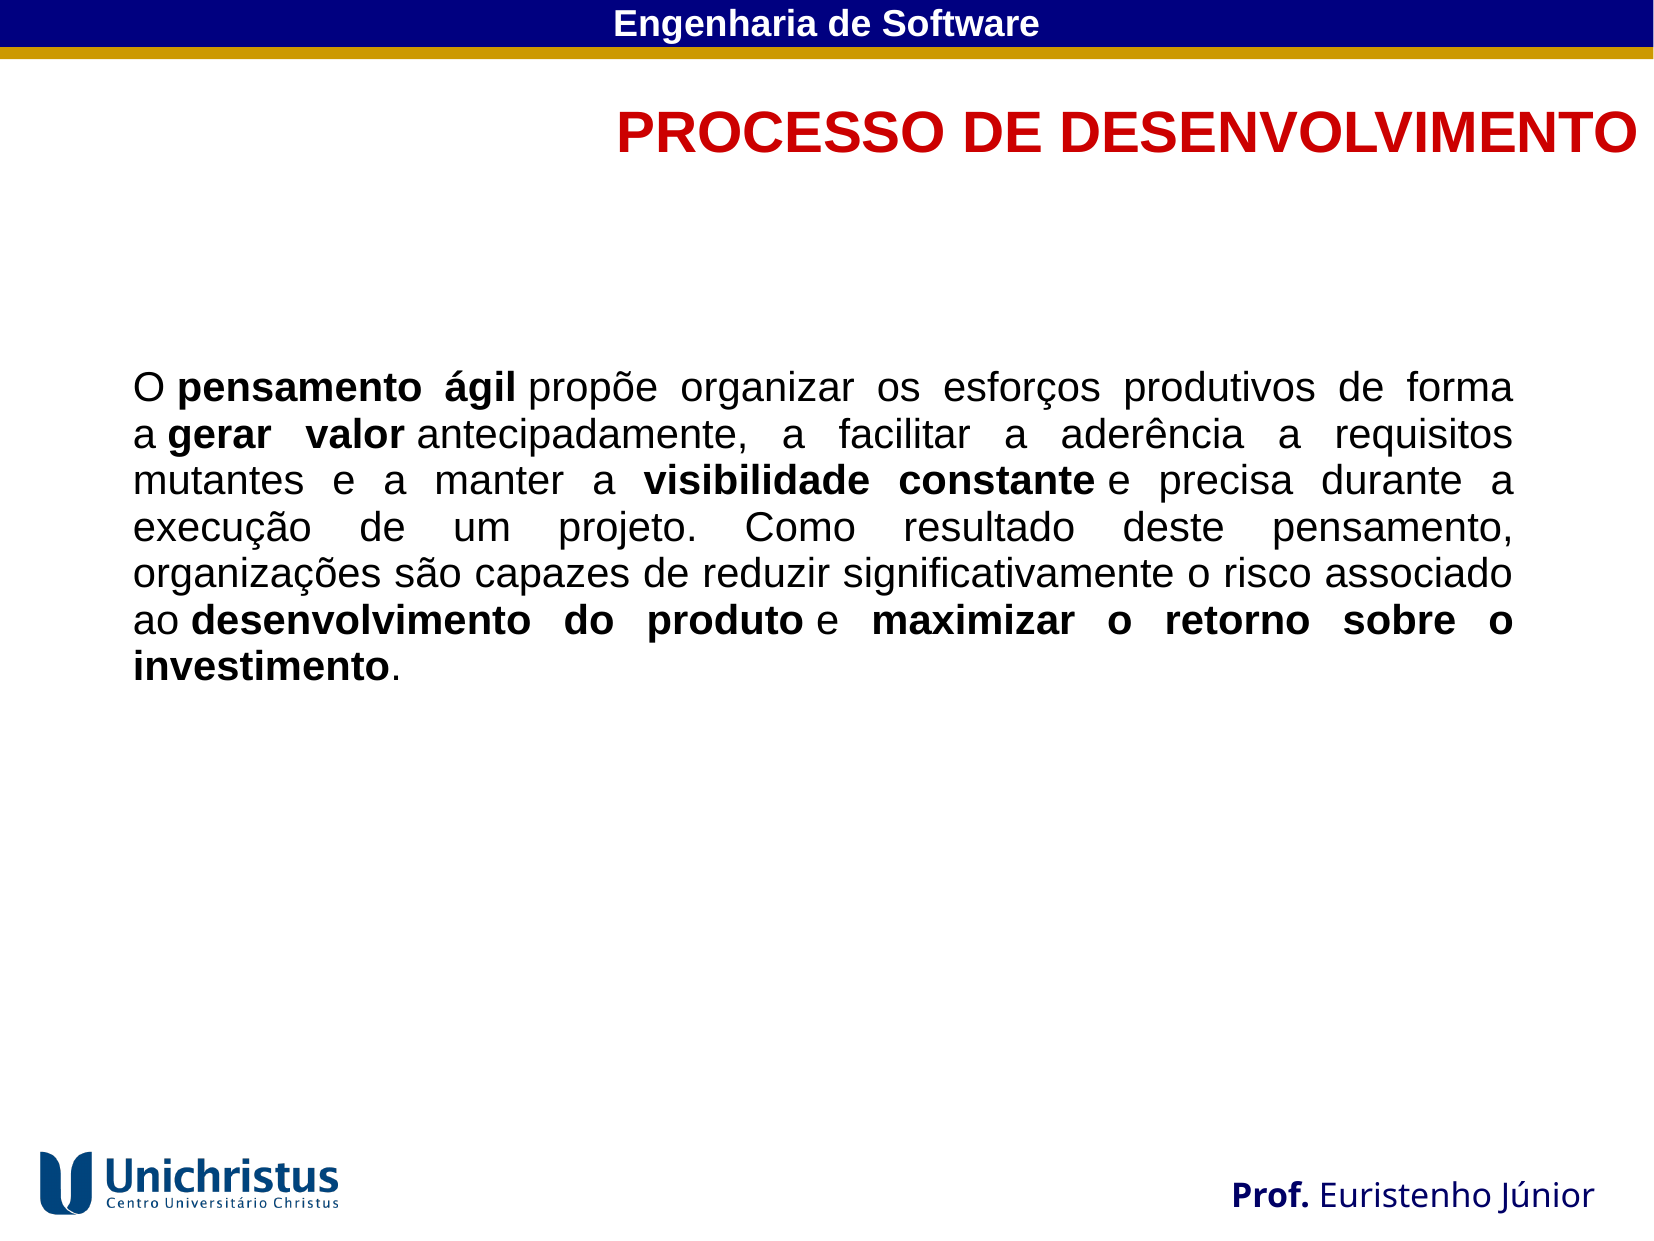

Engenharia de Software
PROCESSO DE DESENVOLVIMENTO
O pensamento ágil propõe organizar os esforços produtivos de forma a gerar valor antecipadamente, a facilitar a aderência a requisitos mutantes e a manter a visibilidade constante e precisa durante a execução de um projeto. Como resultado deste pensamento, organizações são capazes de reduzir significativamente o risco associado ao desenvolvimento do produto e maximizar o retorno sobre o investimento.
Prof. Euristenho Júnior